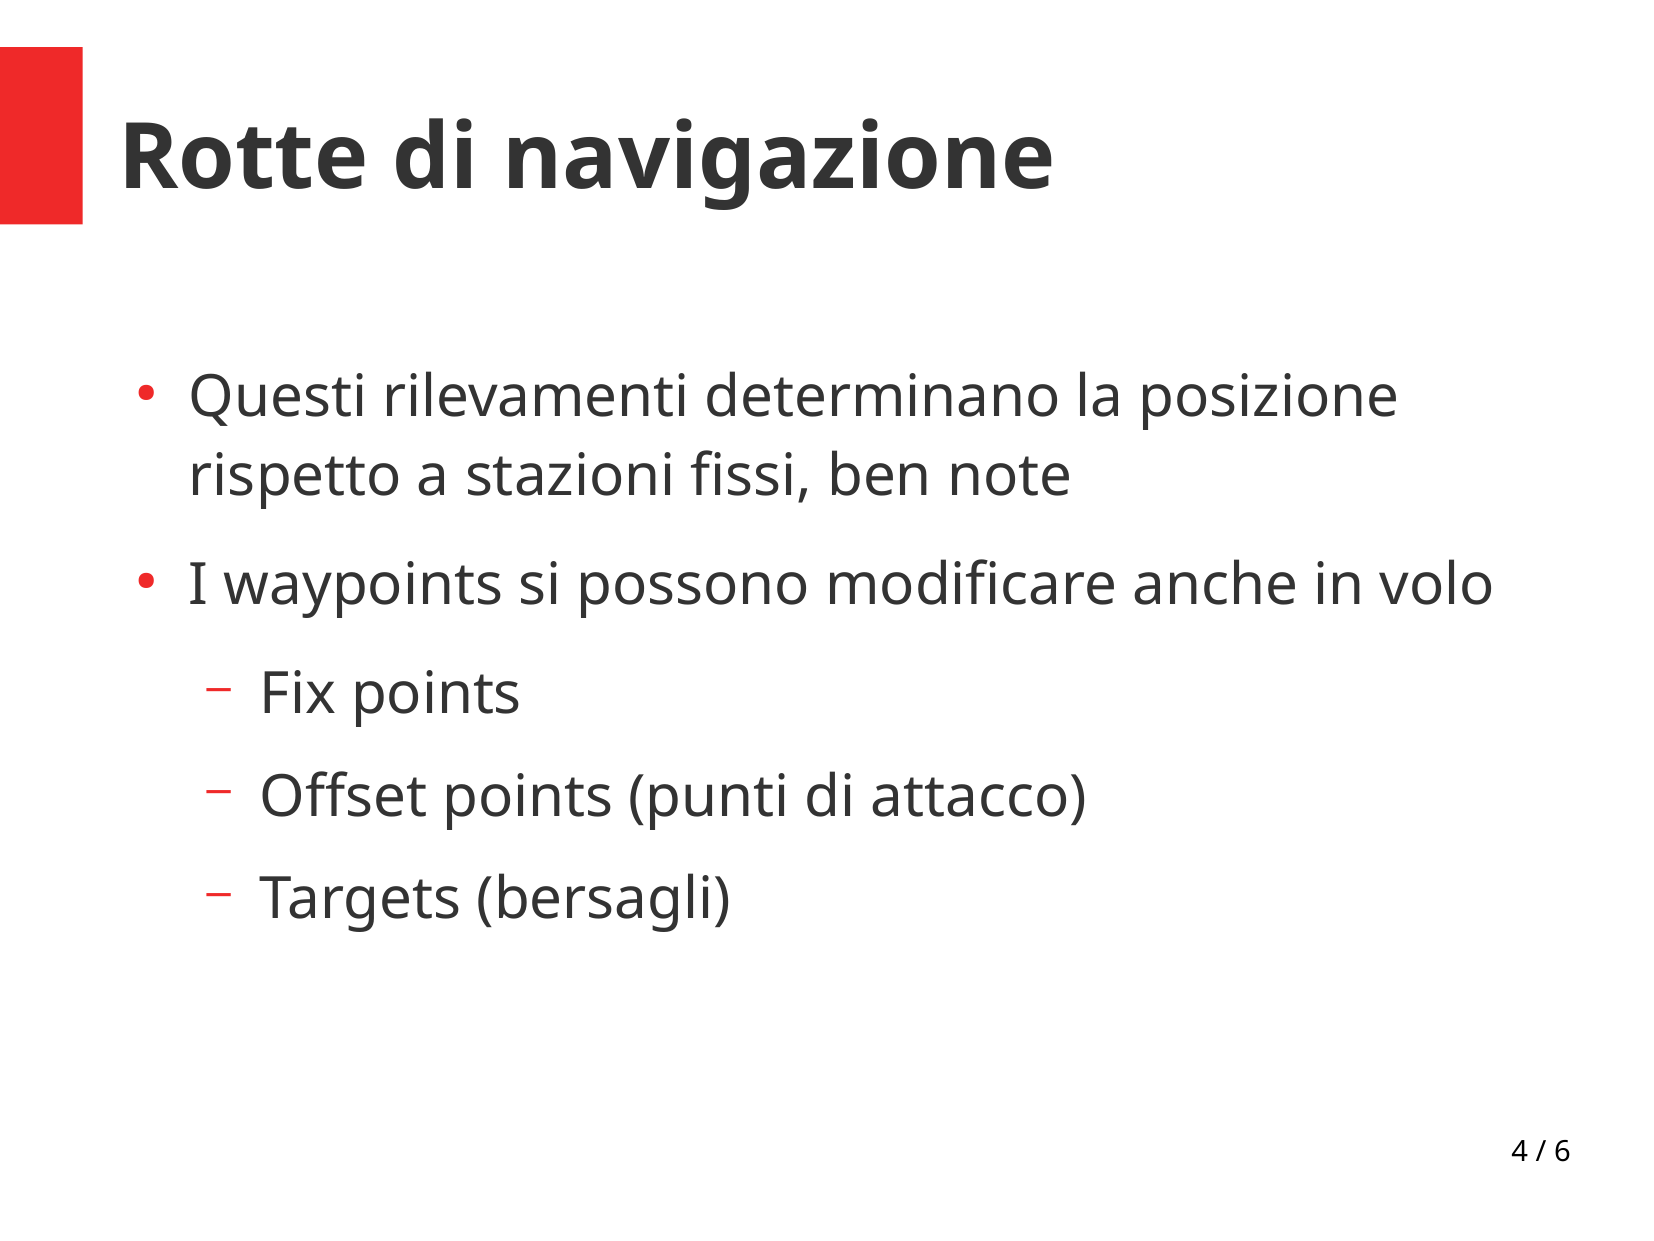

# Rotte di navigazione
Questi rilevamenti determinano la posizione rispetto a stazioni fissi, ben note
I waypoints si possono modificare anche in volo
Fix points
Offset points (punti di attacco)
Targets (bersagli)
4